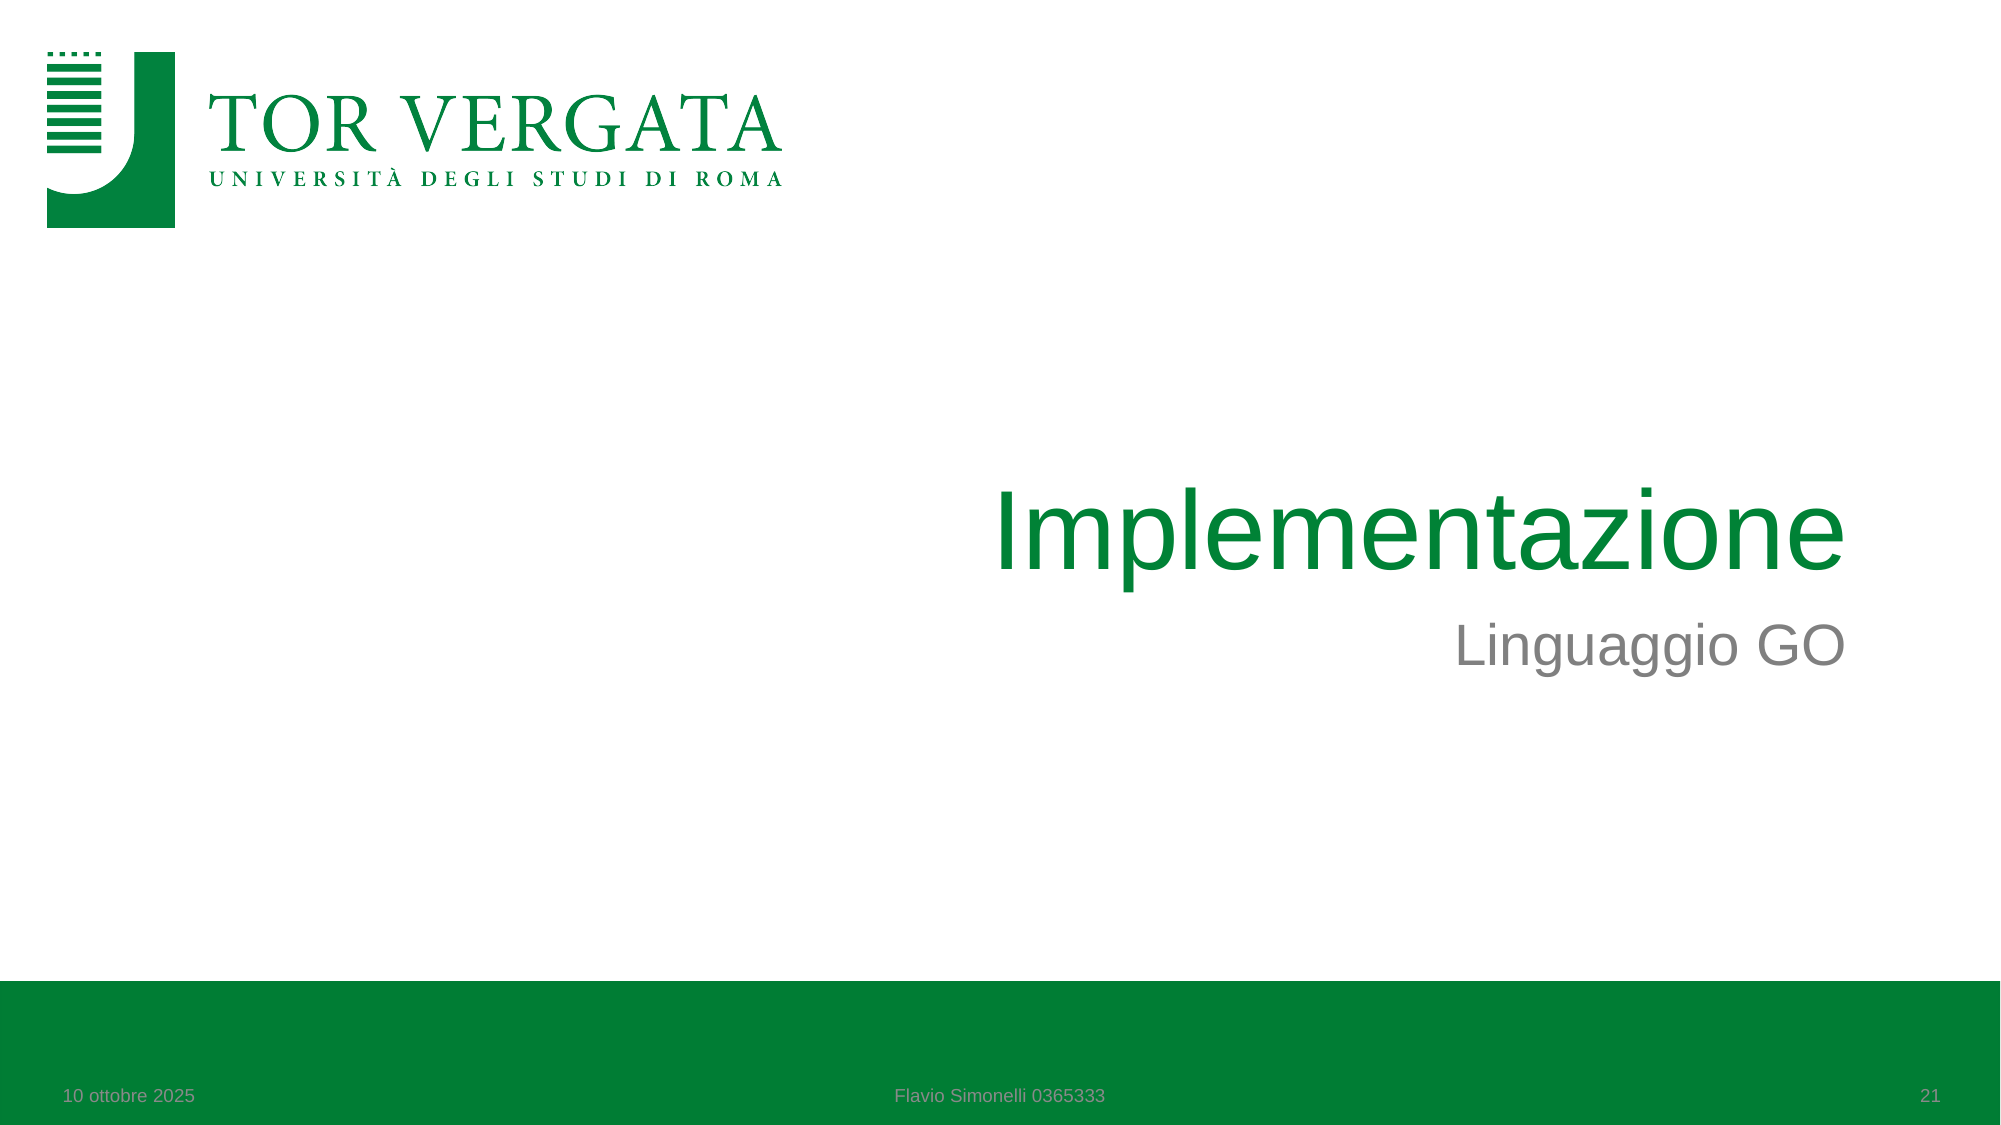

# Implementazione
Linguaggio GO
10 ottobre 2025
Flavio Simonelli 0365333
21